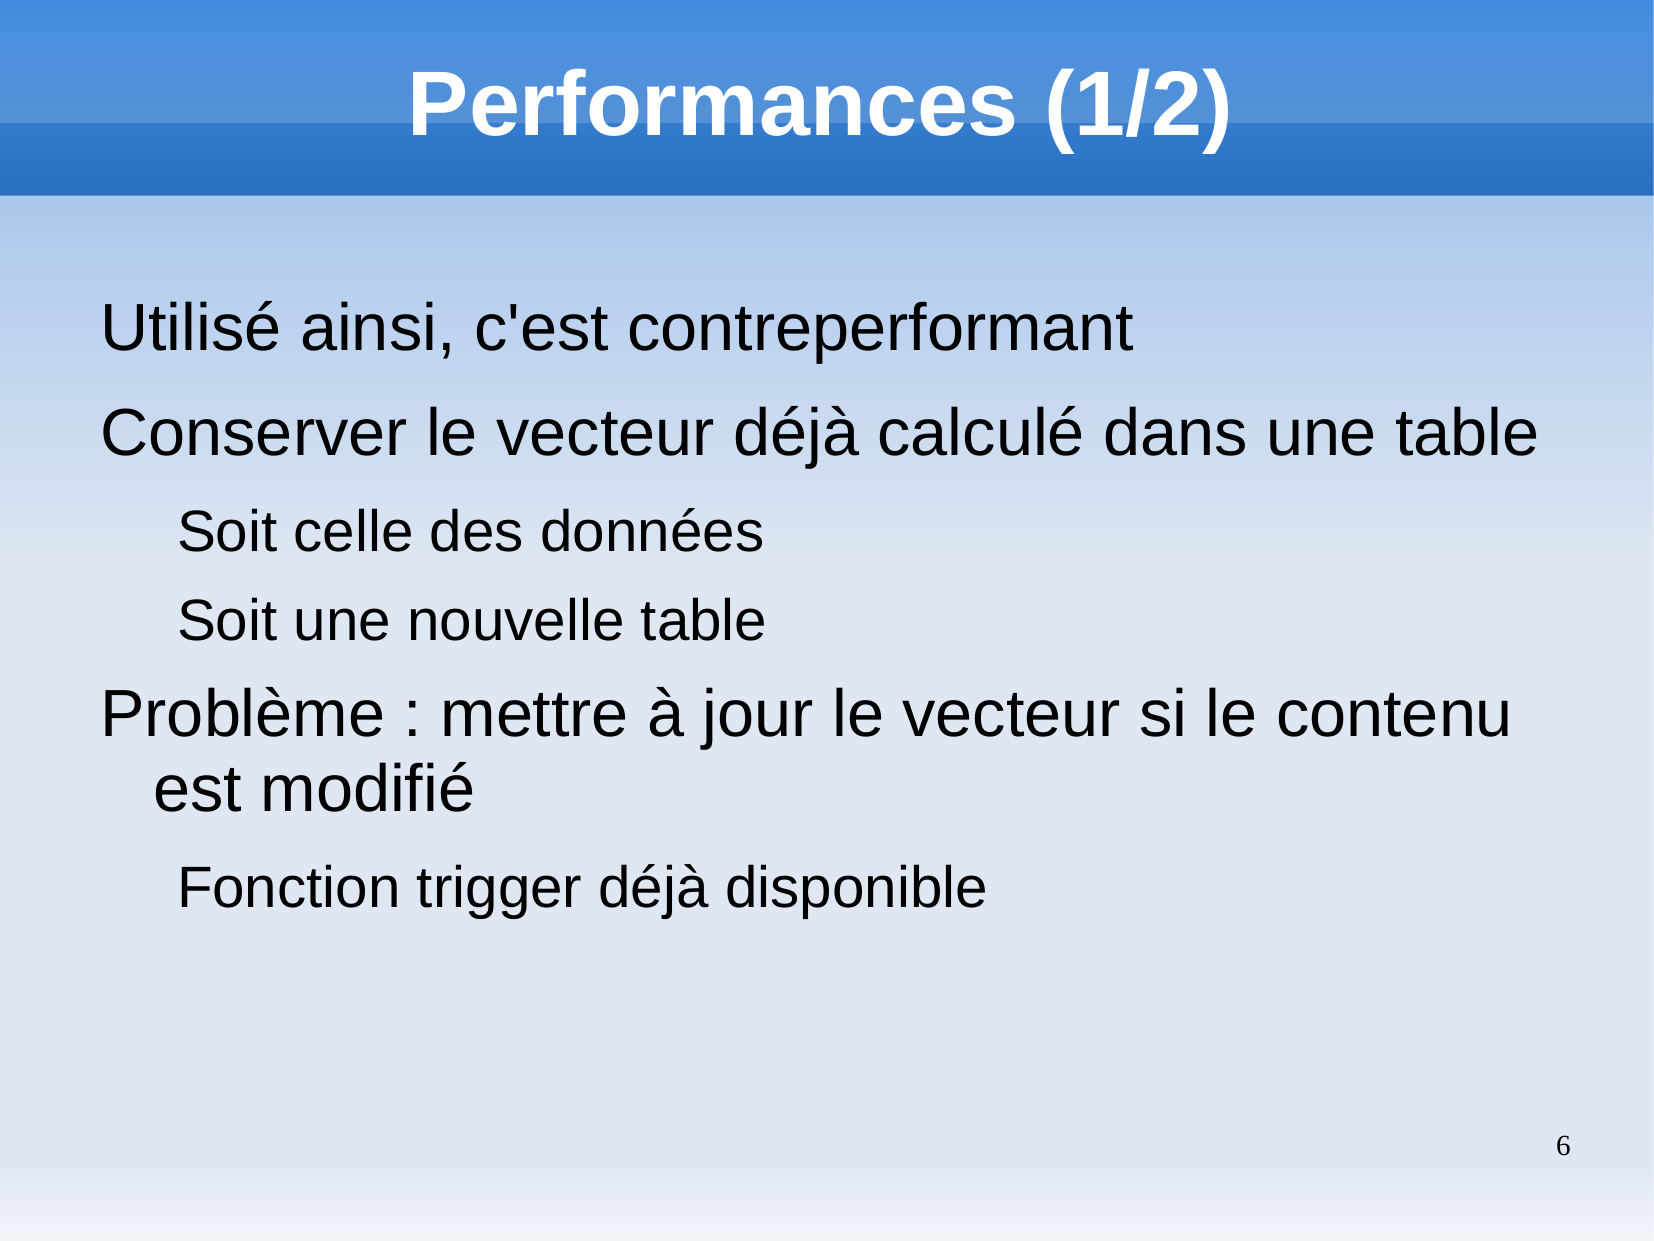

# Performances (1/2)
Utilisé ainsi, c'est contreperformant
Conserver le vecteur déjà calculé dans une table
Soit celle des données
Soit une nouvelle table
Problème : mettre à jour le vecteur si le contenu est modifié
Fonction trigger déjà disponible
6